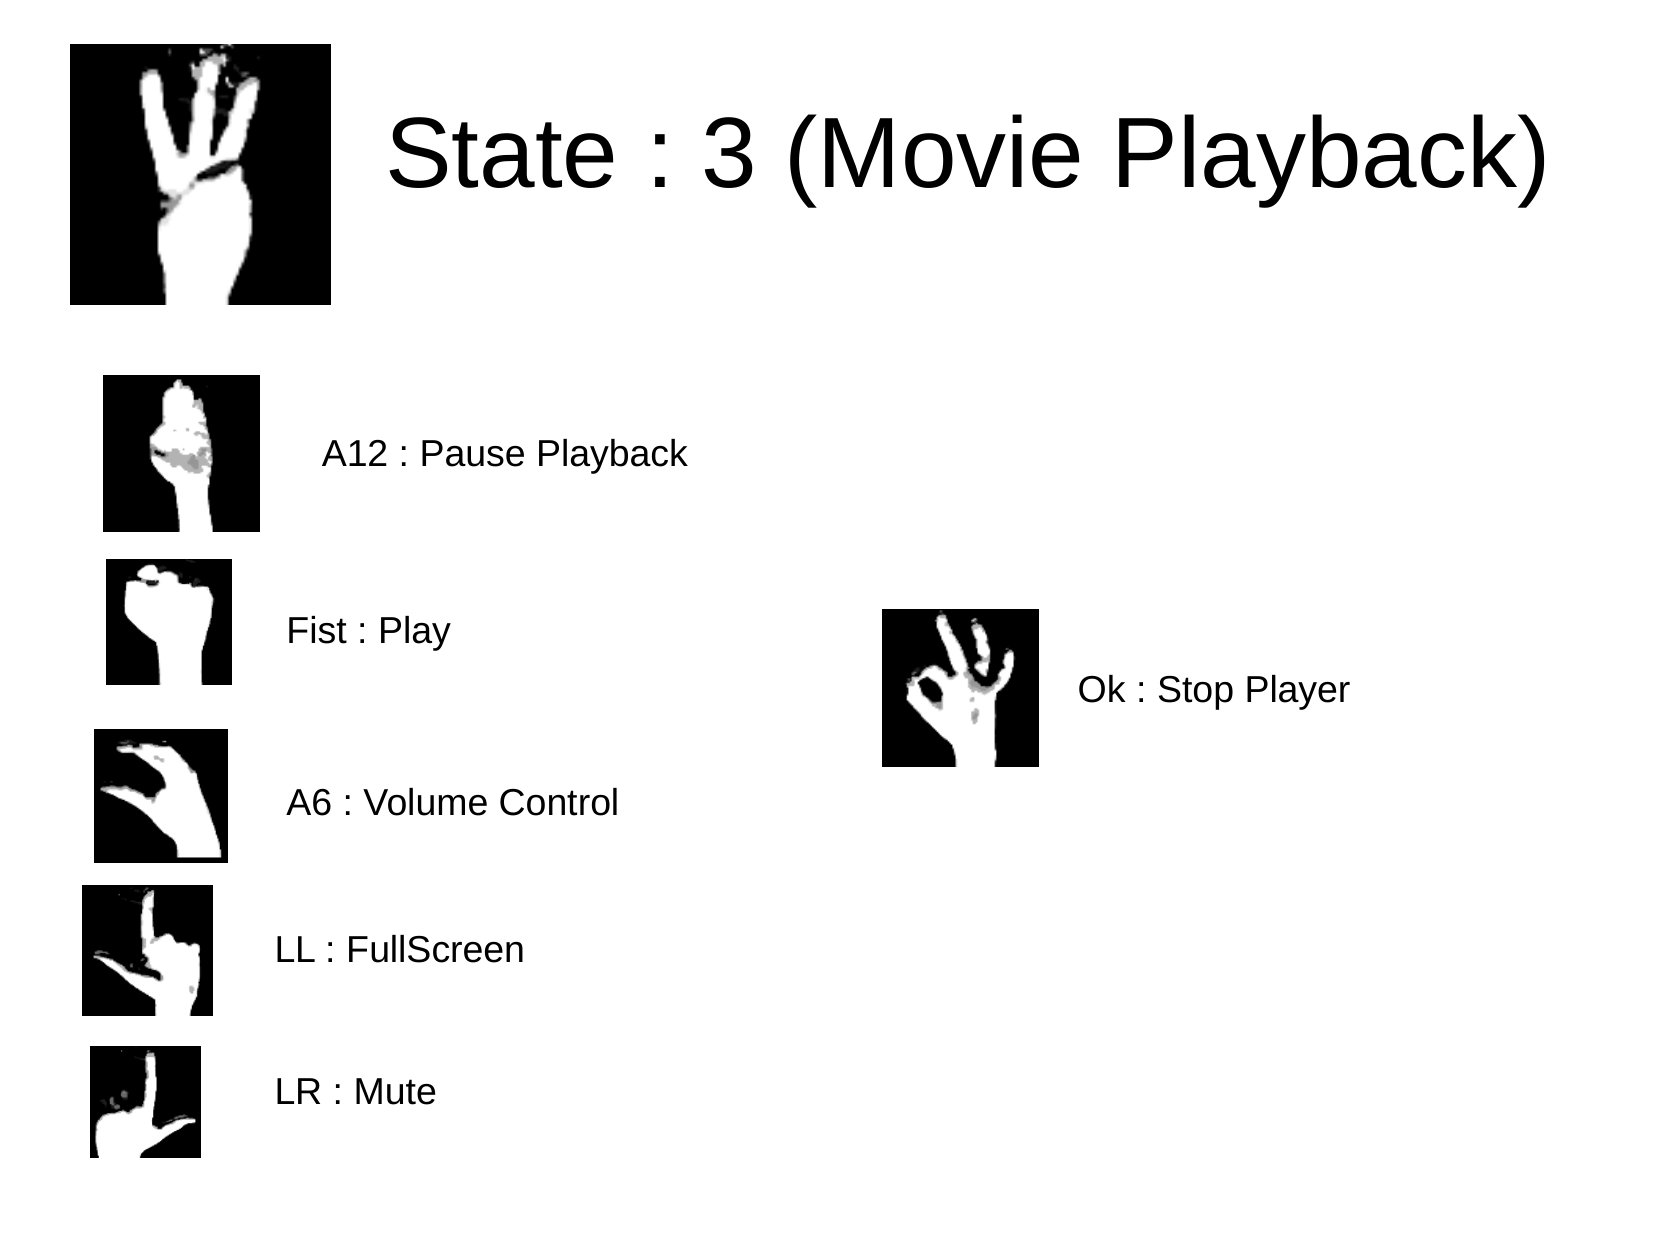

# State : 3 (Movie Playback)
A12 : Pause Playback
Fist : Play
Ok : Stop Player
A6 : Volume Control
LL : FullScreen
LR : Mute